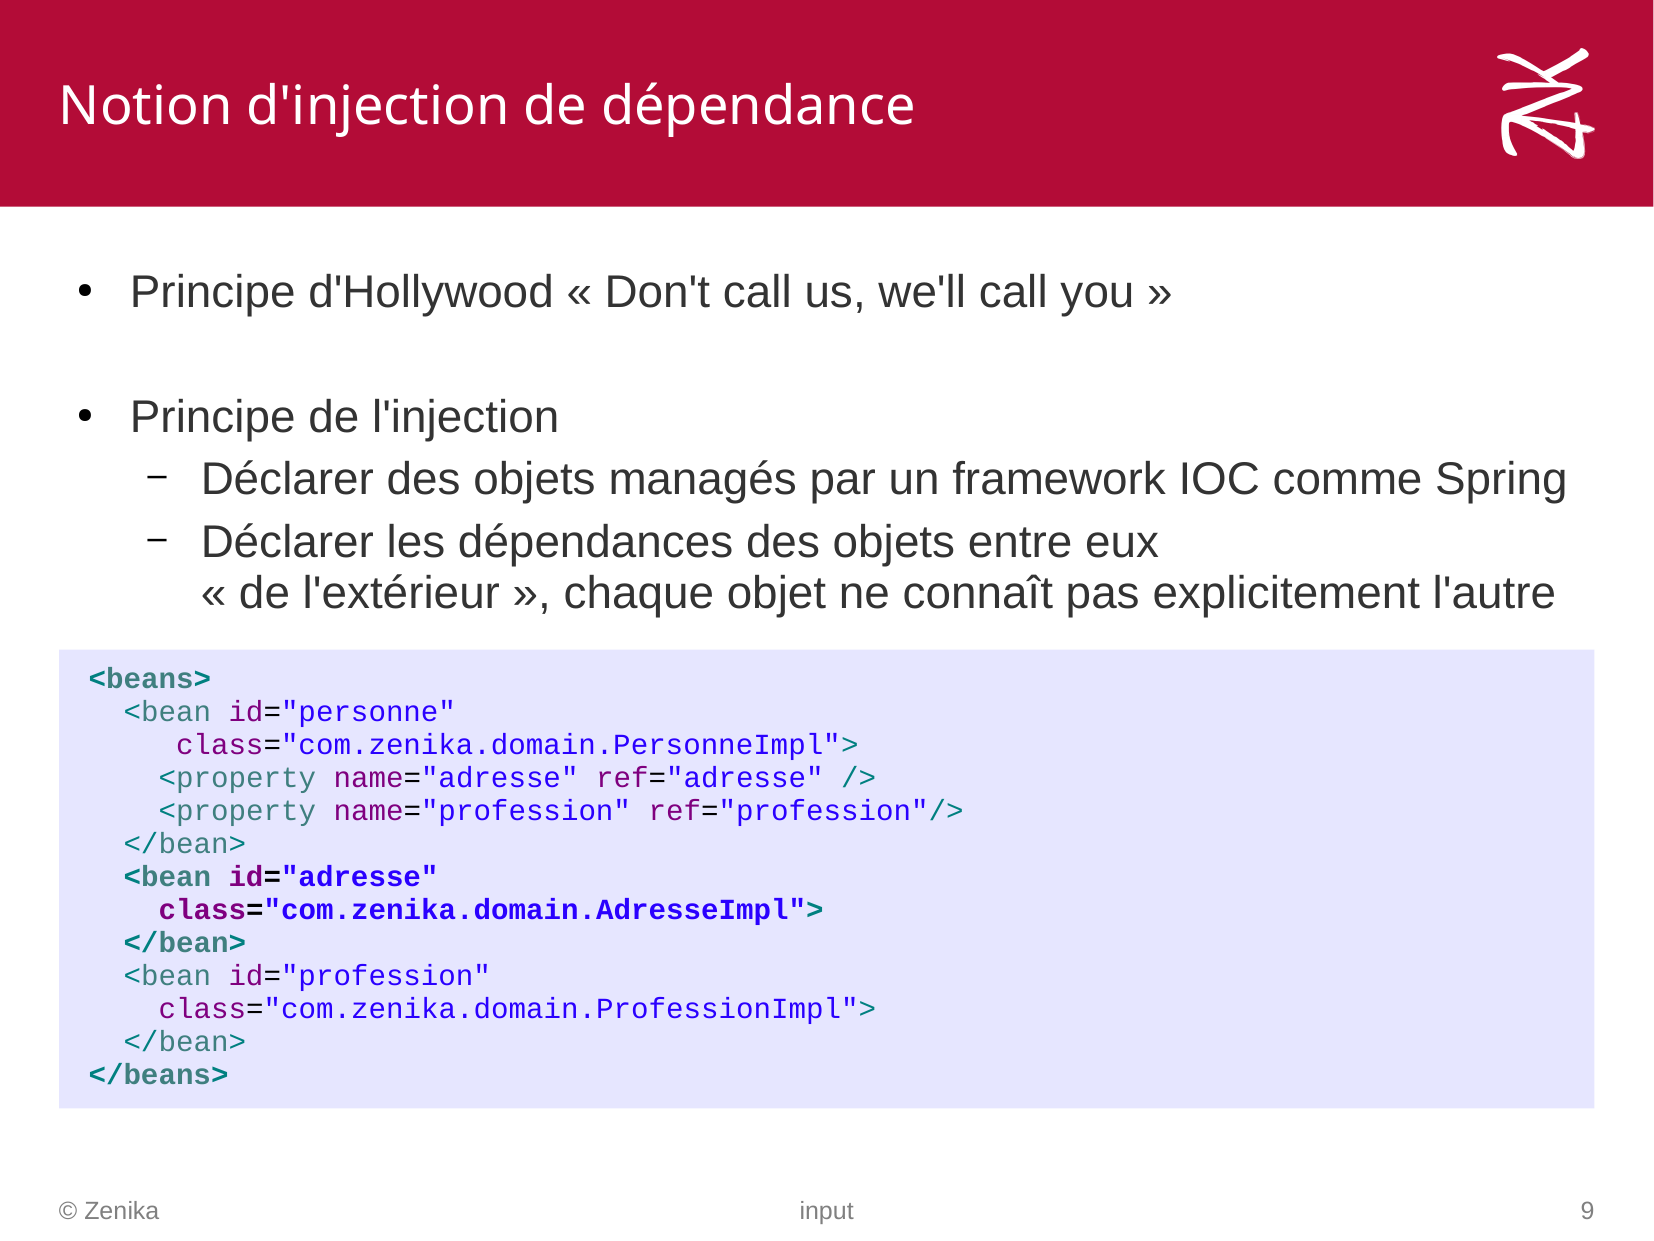

# Notion d'injection de dépendance
Principe d'Hollywood « Don't call us, we'll call you »
Principe de l'injection
Déclarer des objets managés par un framework IOC comme Spring
Déclarer les dépendances des objets entre eux
« de l'extérieur », chaque objet ne connaît pas explicitement l'autre
<beans>
 <bean id="personne"
 class="com.zenika.domain.PersonneImpl">
 <property name="adresse" ref="adresse" />
 <property name="profession" ref="profession"/>
 </bean>
 <bean id="adresse"
 class="com.zenika.domain.AdresseImpl">
 </bean>
 <bean id="profession"
 class="com.zenika.domain.ProfessionImpl">
 </bean>
</beans>